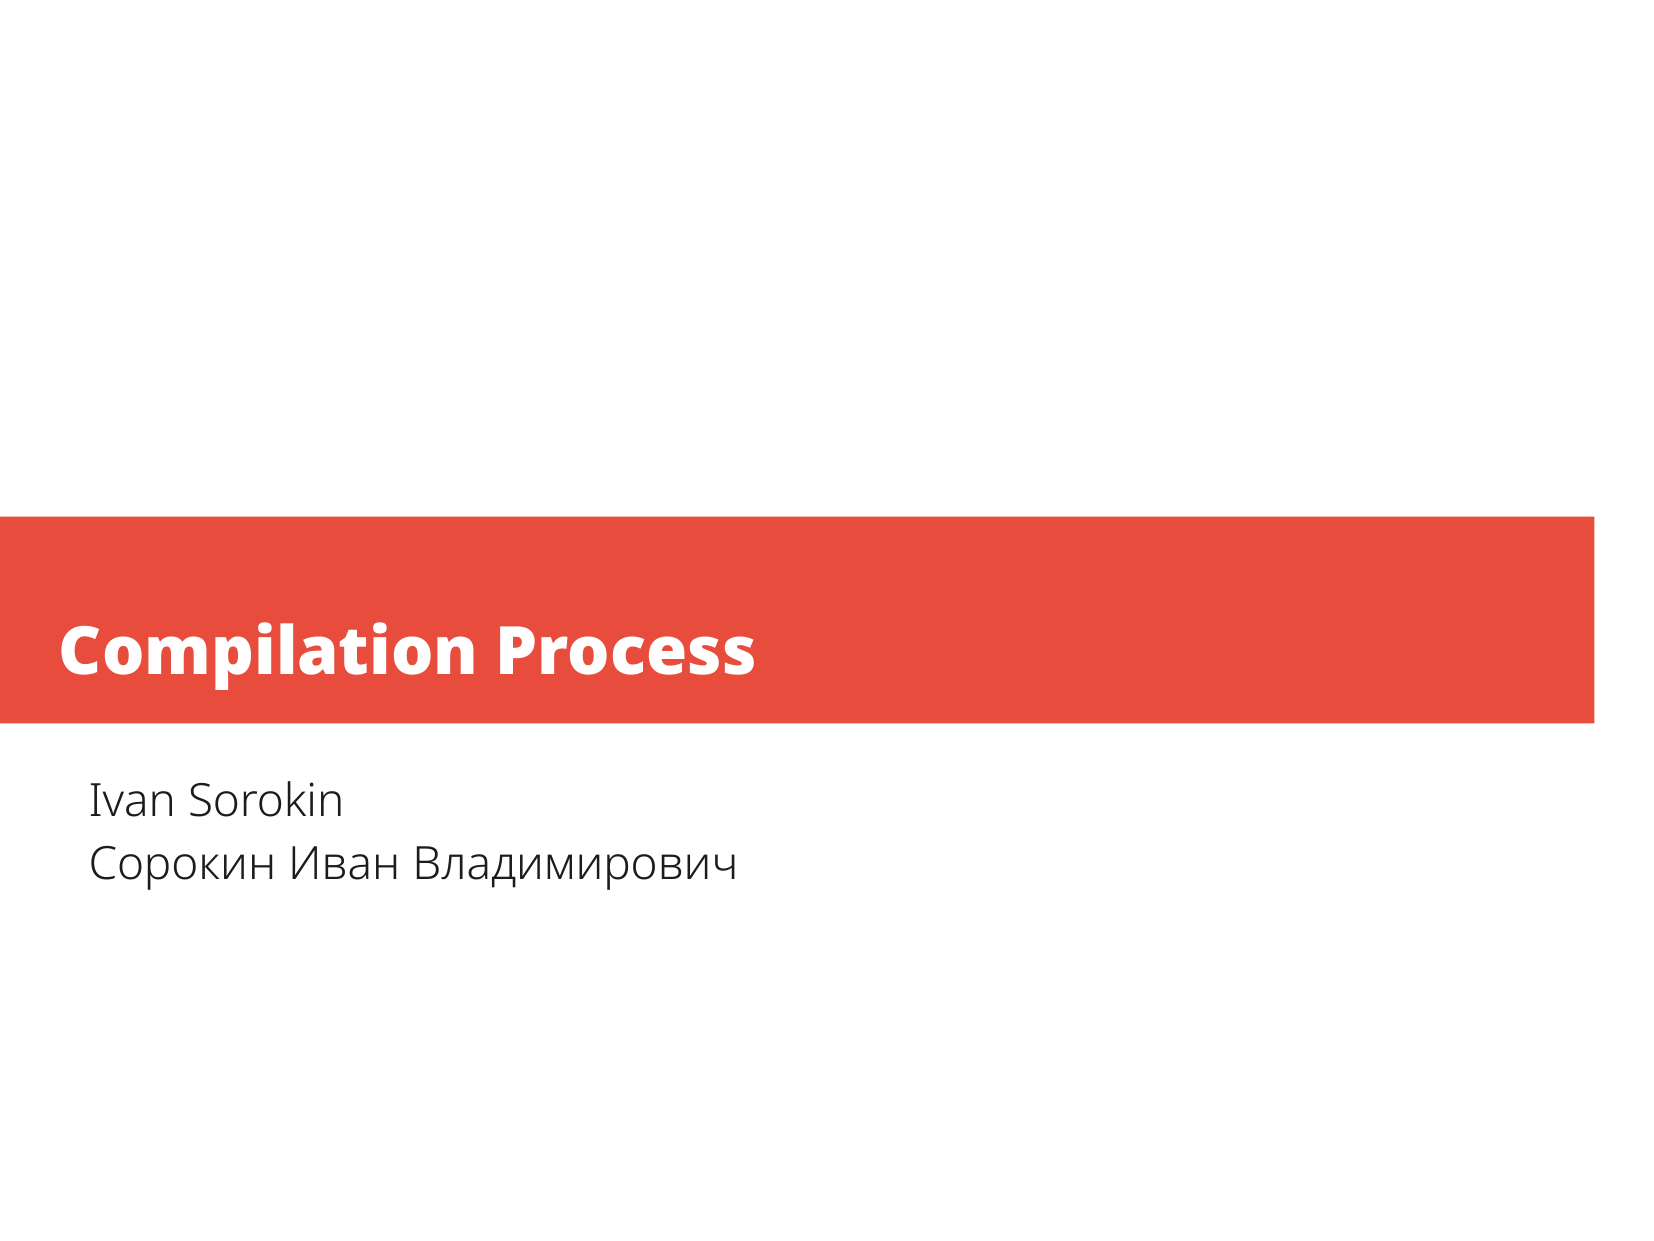

# Compilation Process
Ivan Sorokin
Сорокин Иван Владимирович